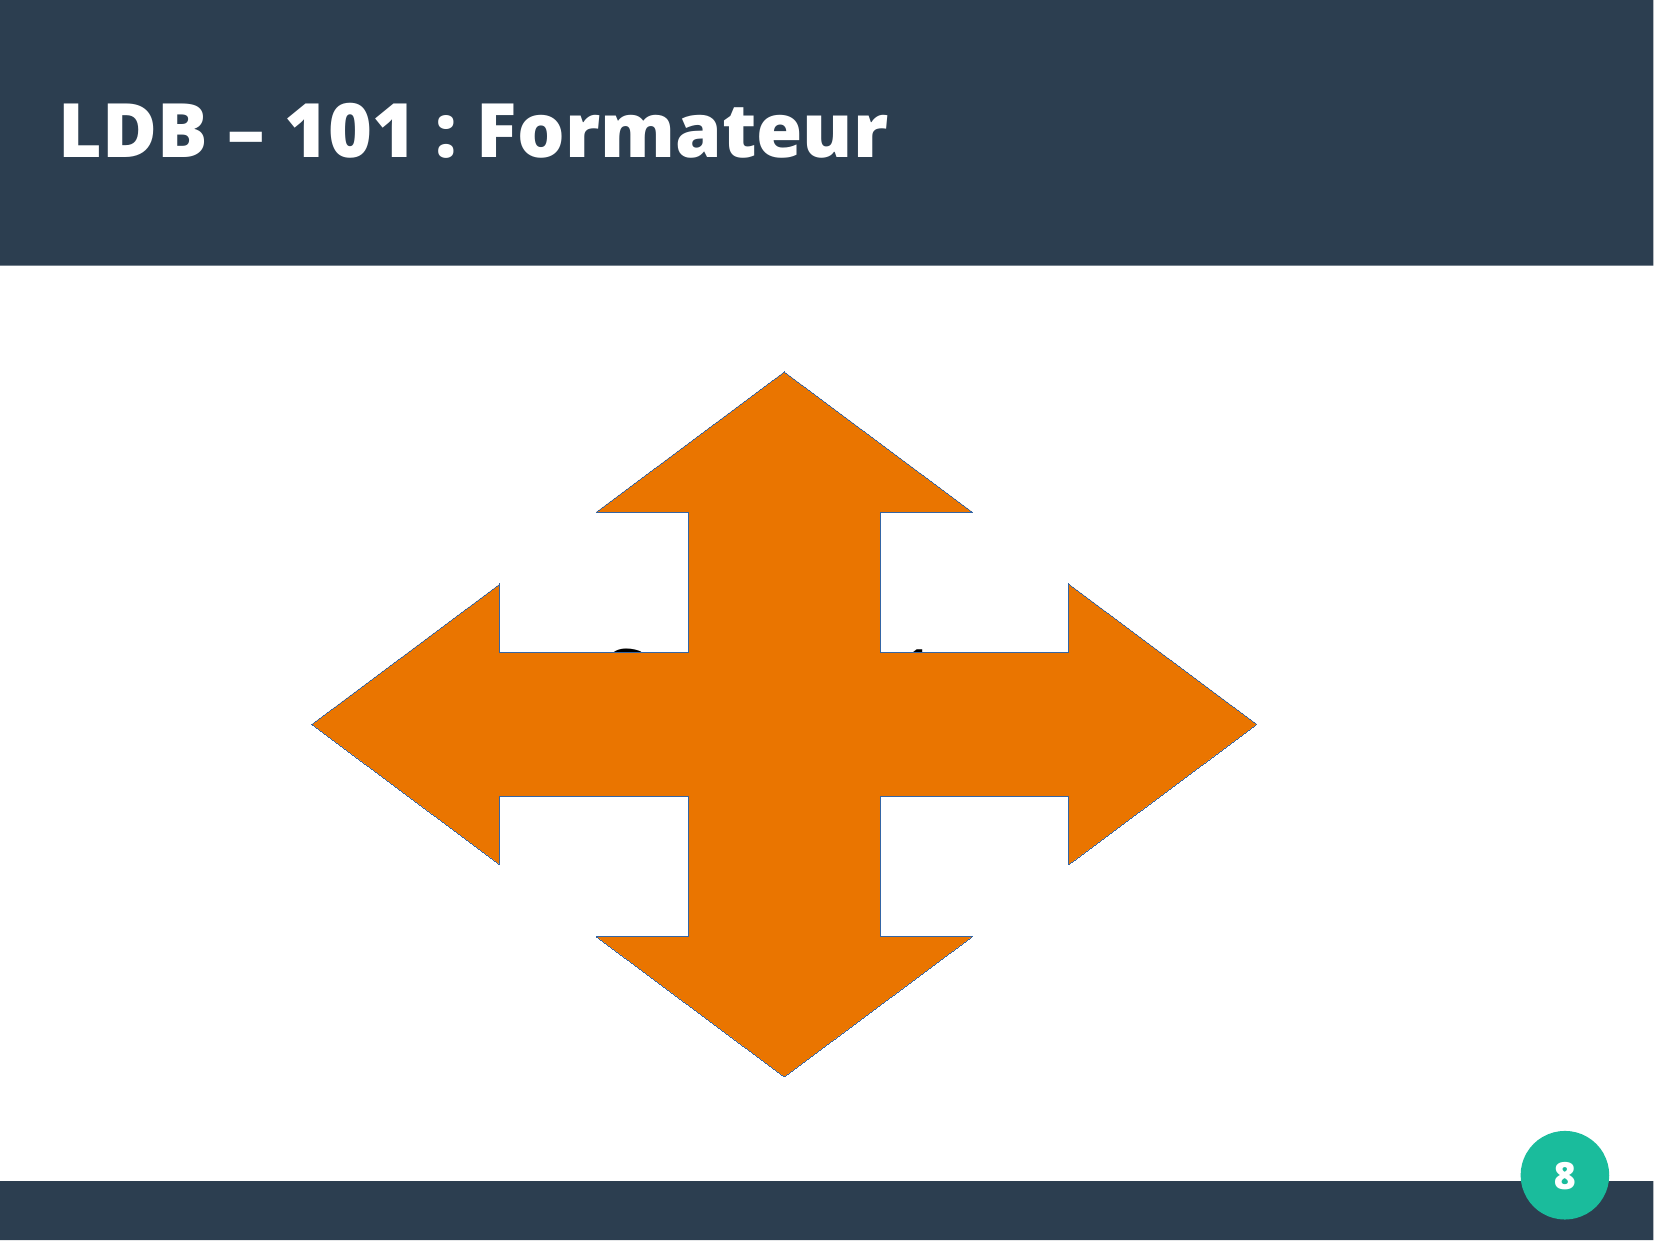

# LDB – 101 : Formateur
Session 1
8